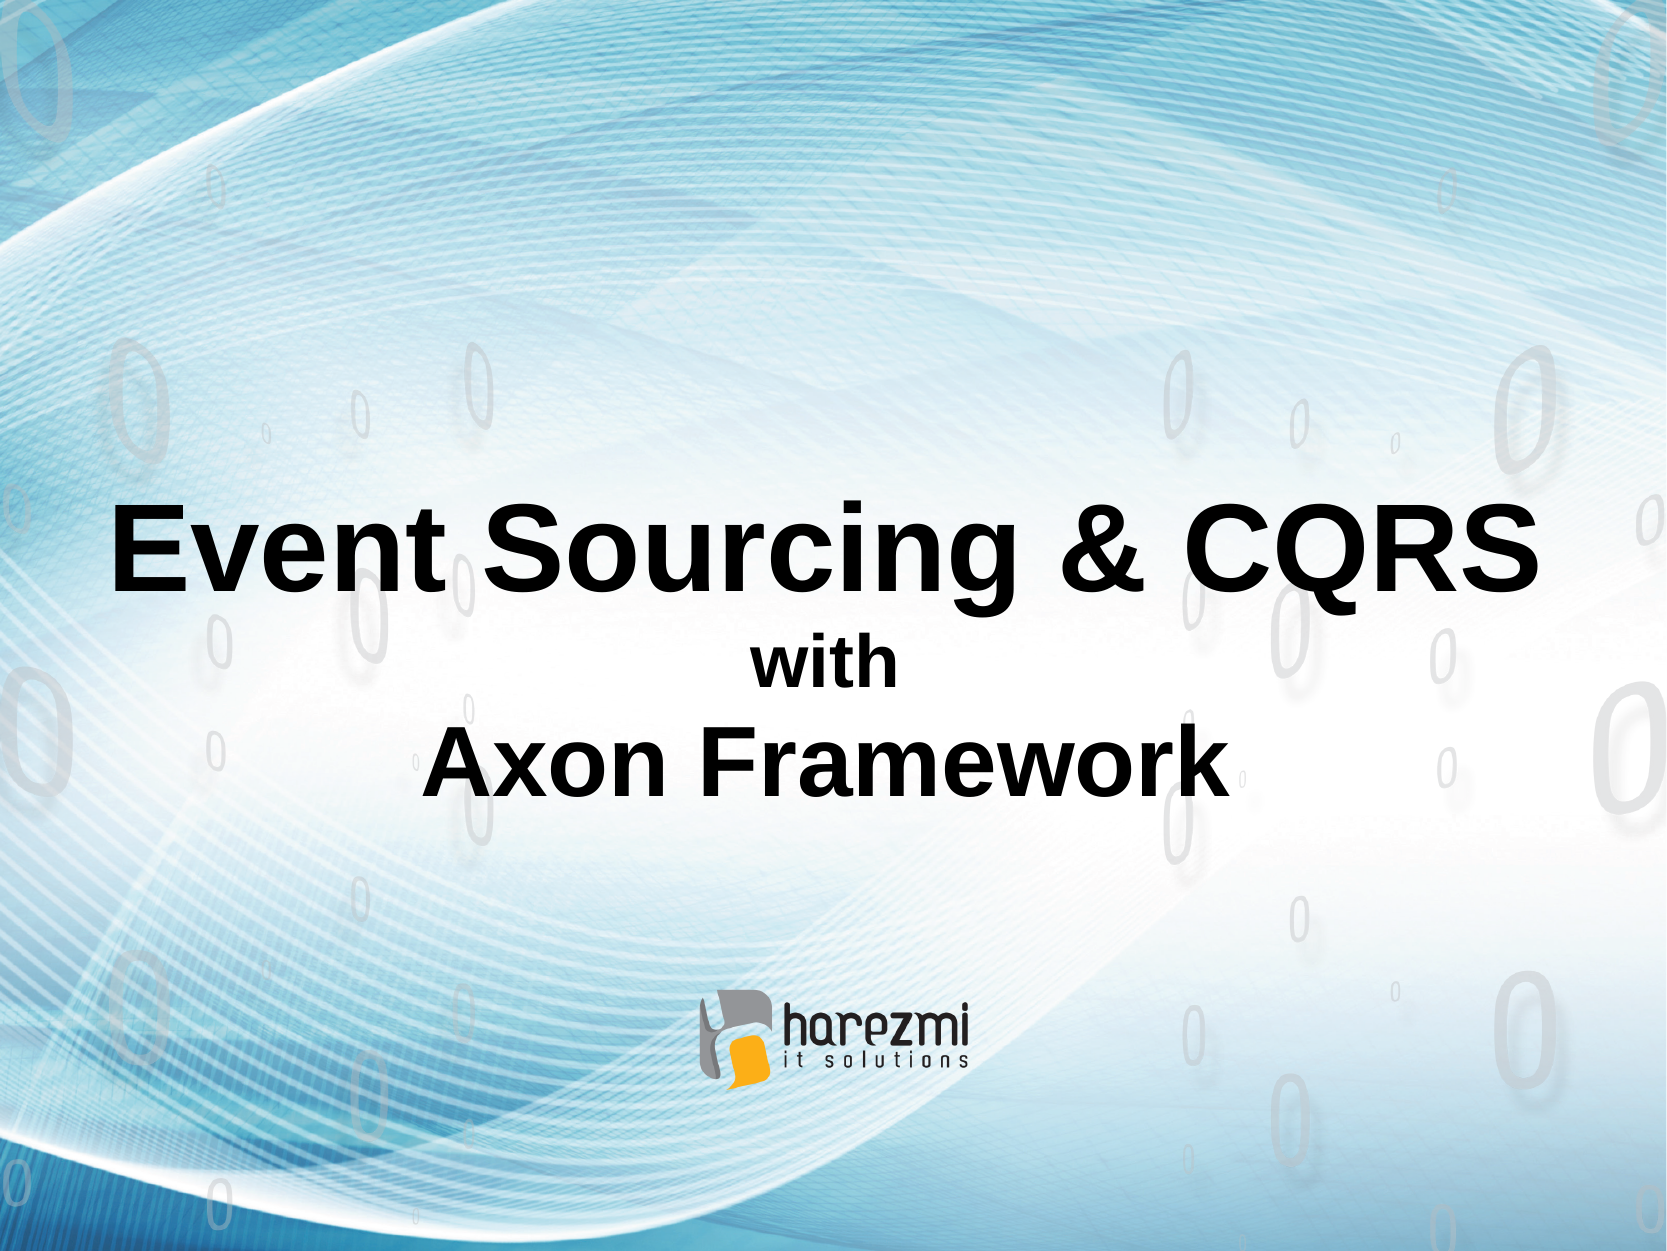

Event Sourcing & CQRS
with
Axon Framework